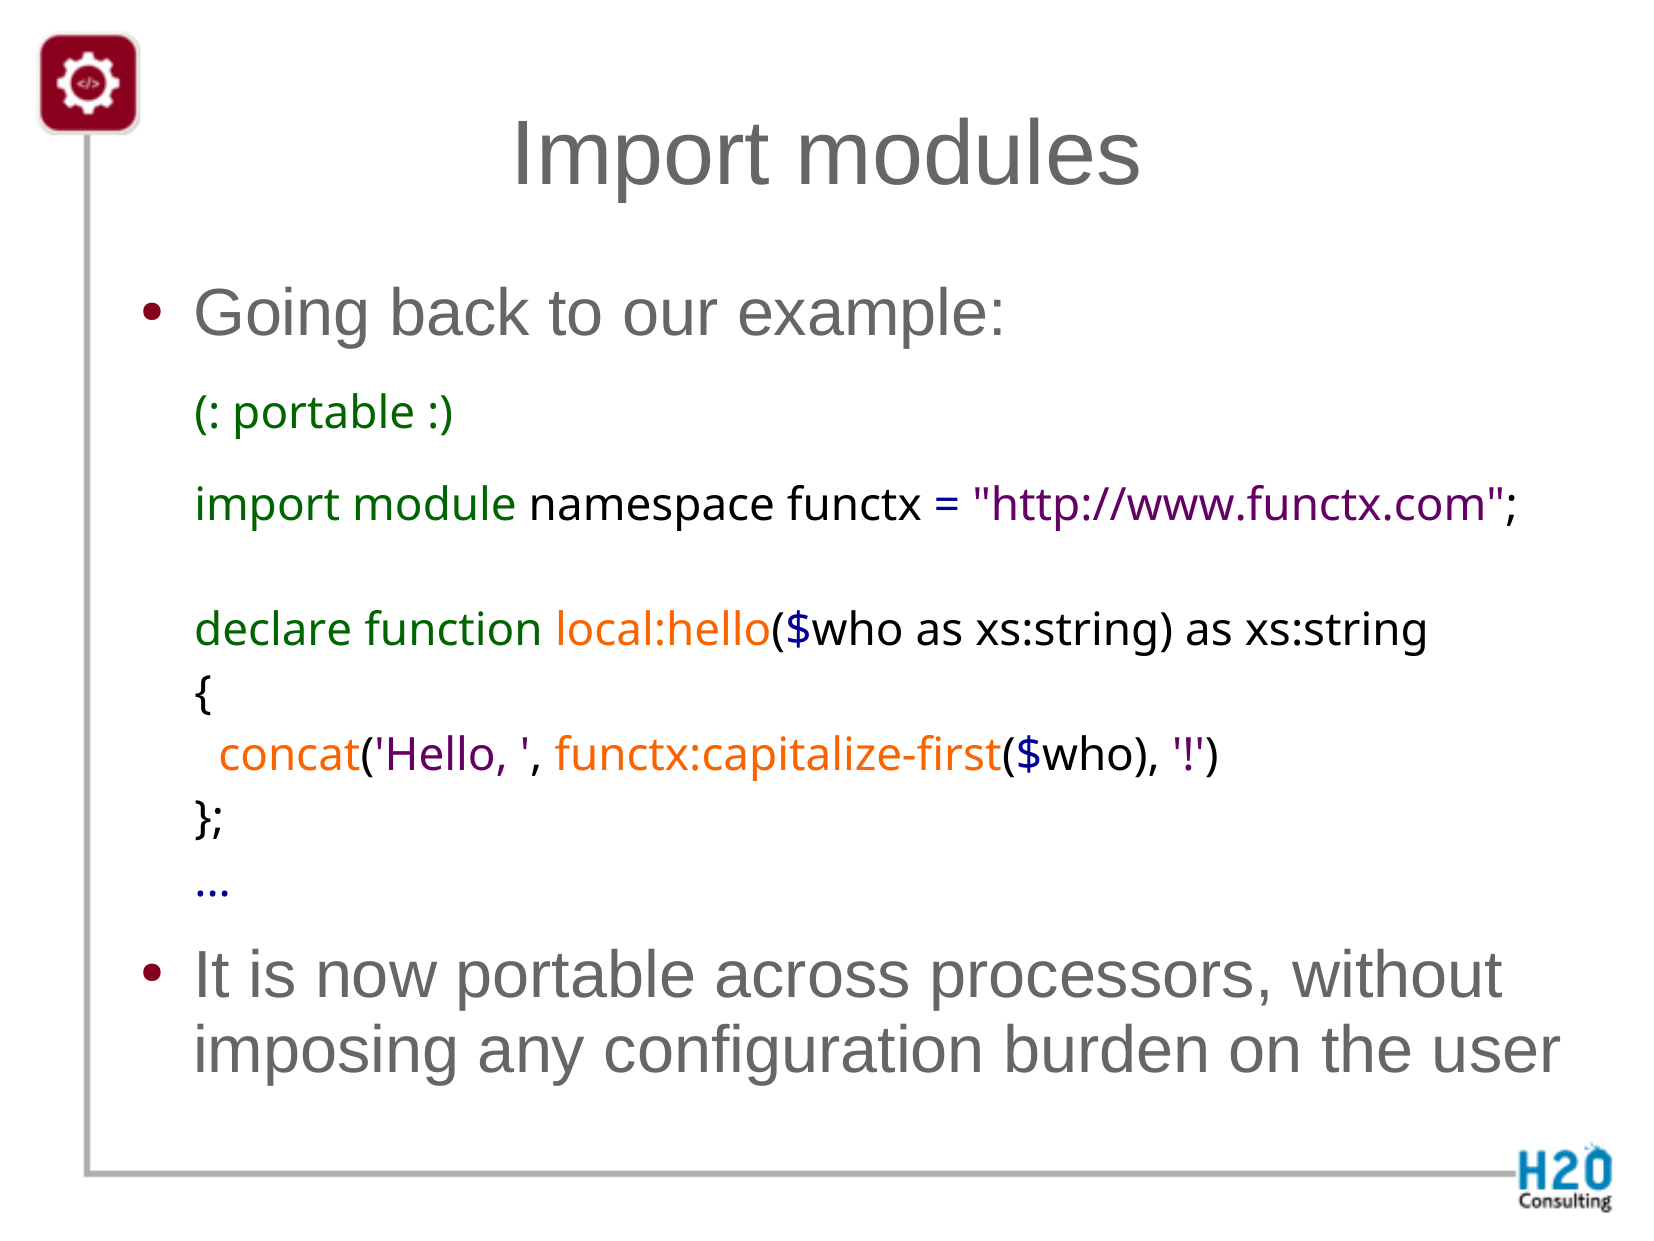

# Import modules
Going back to our example:
 (: portable :)
 import module namespace functx = "http://www.functx.com";
 declare function local:hello($who as xs:string) as xs:string
 {
 concat('Hello, ', functx:capitalize-first($who), '!')
 };
 ...
It is now portable across processors, without imposing any configuration burden on the user